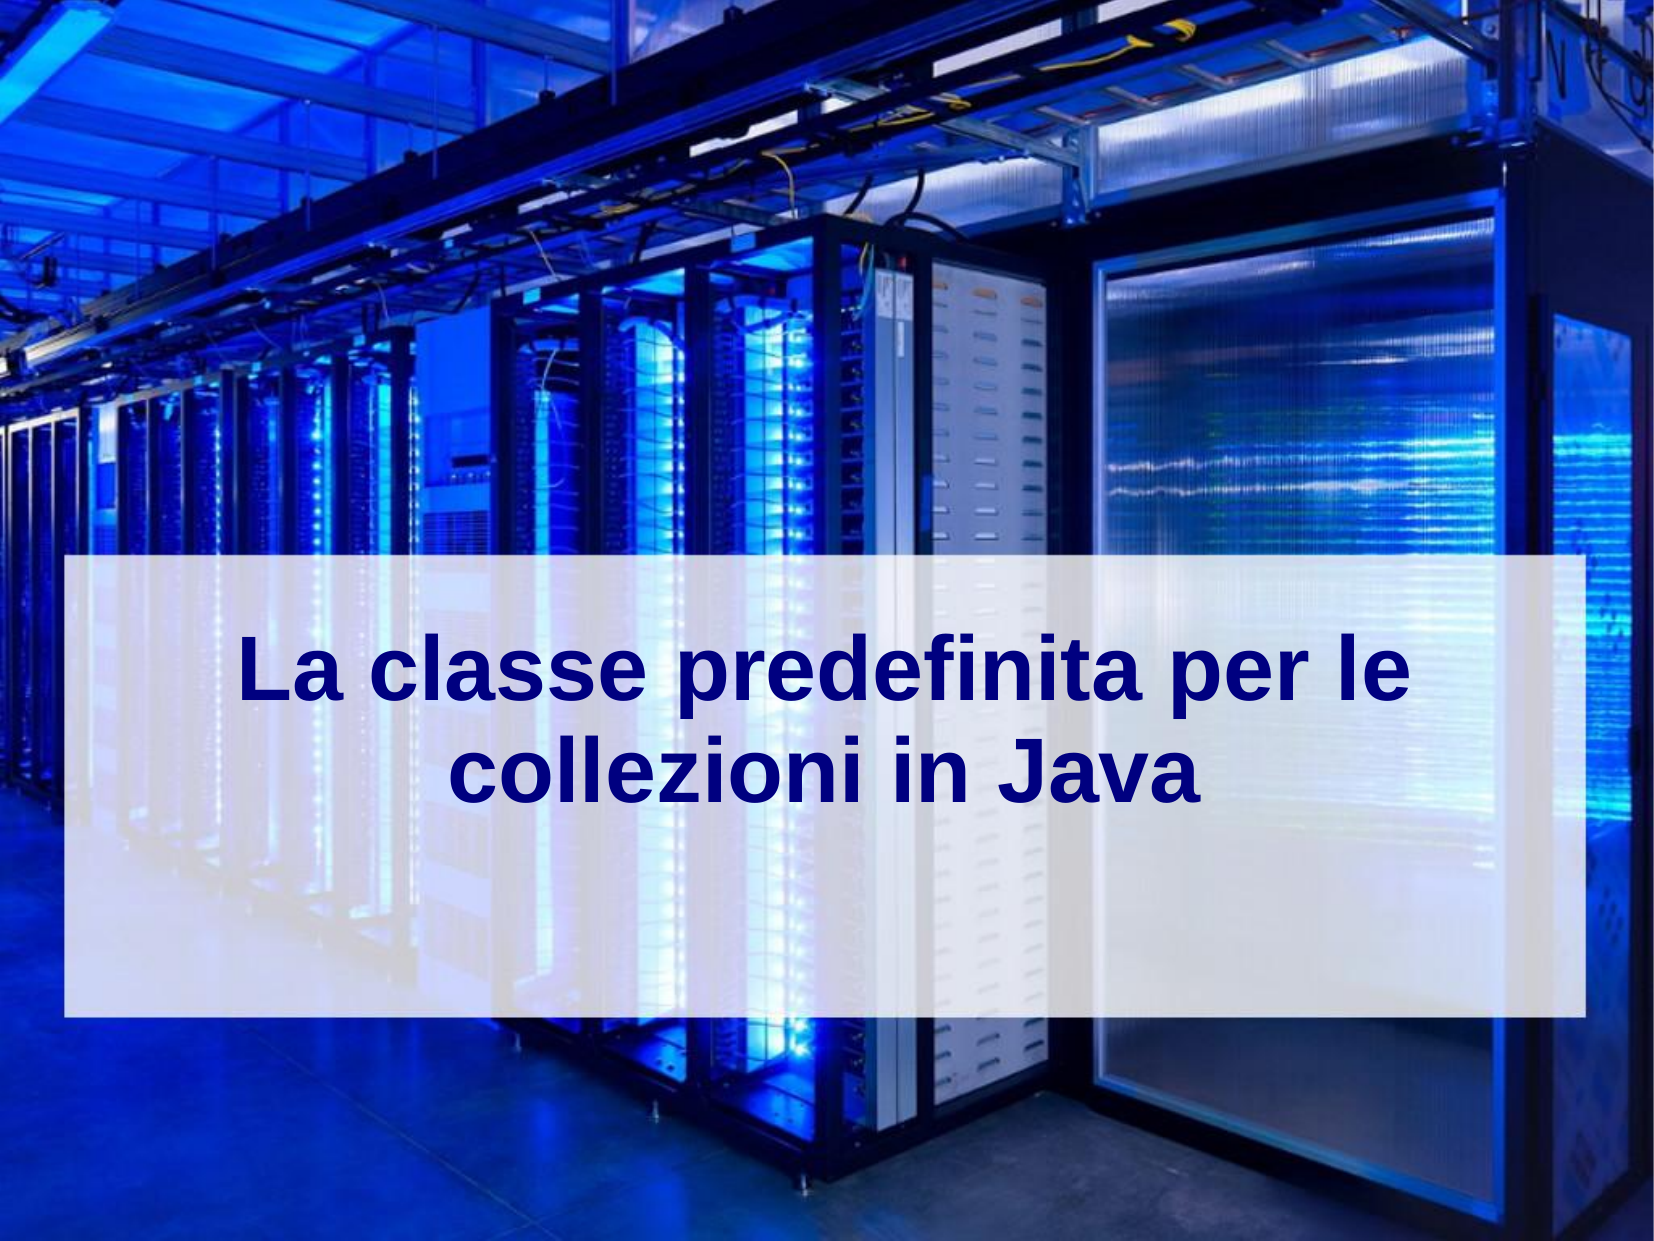

# La classe predefinita per le collezioni in Java